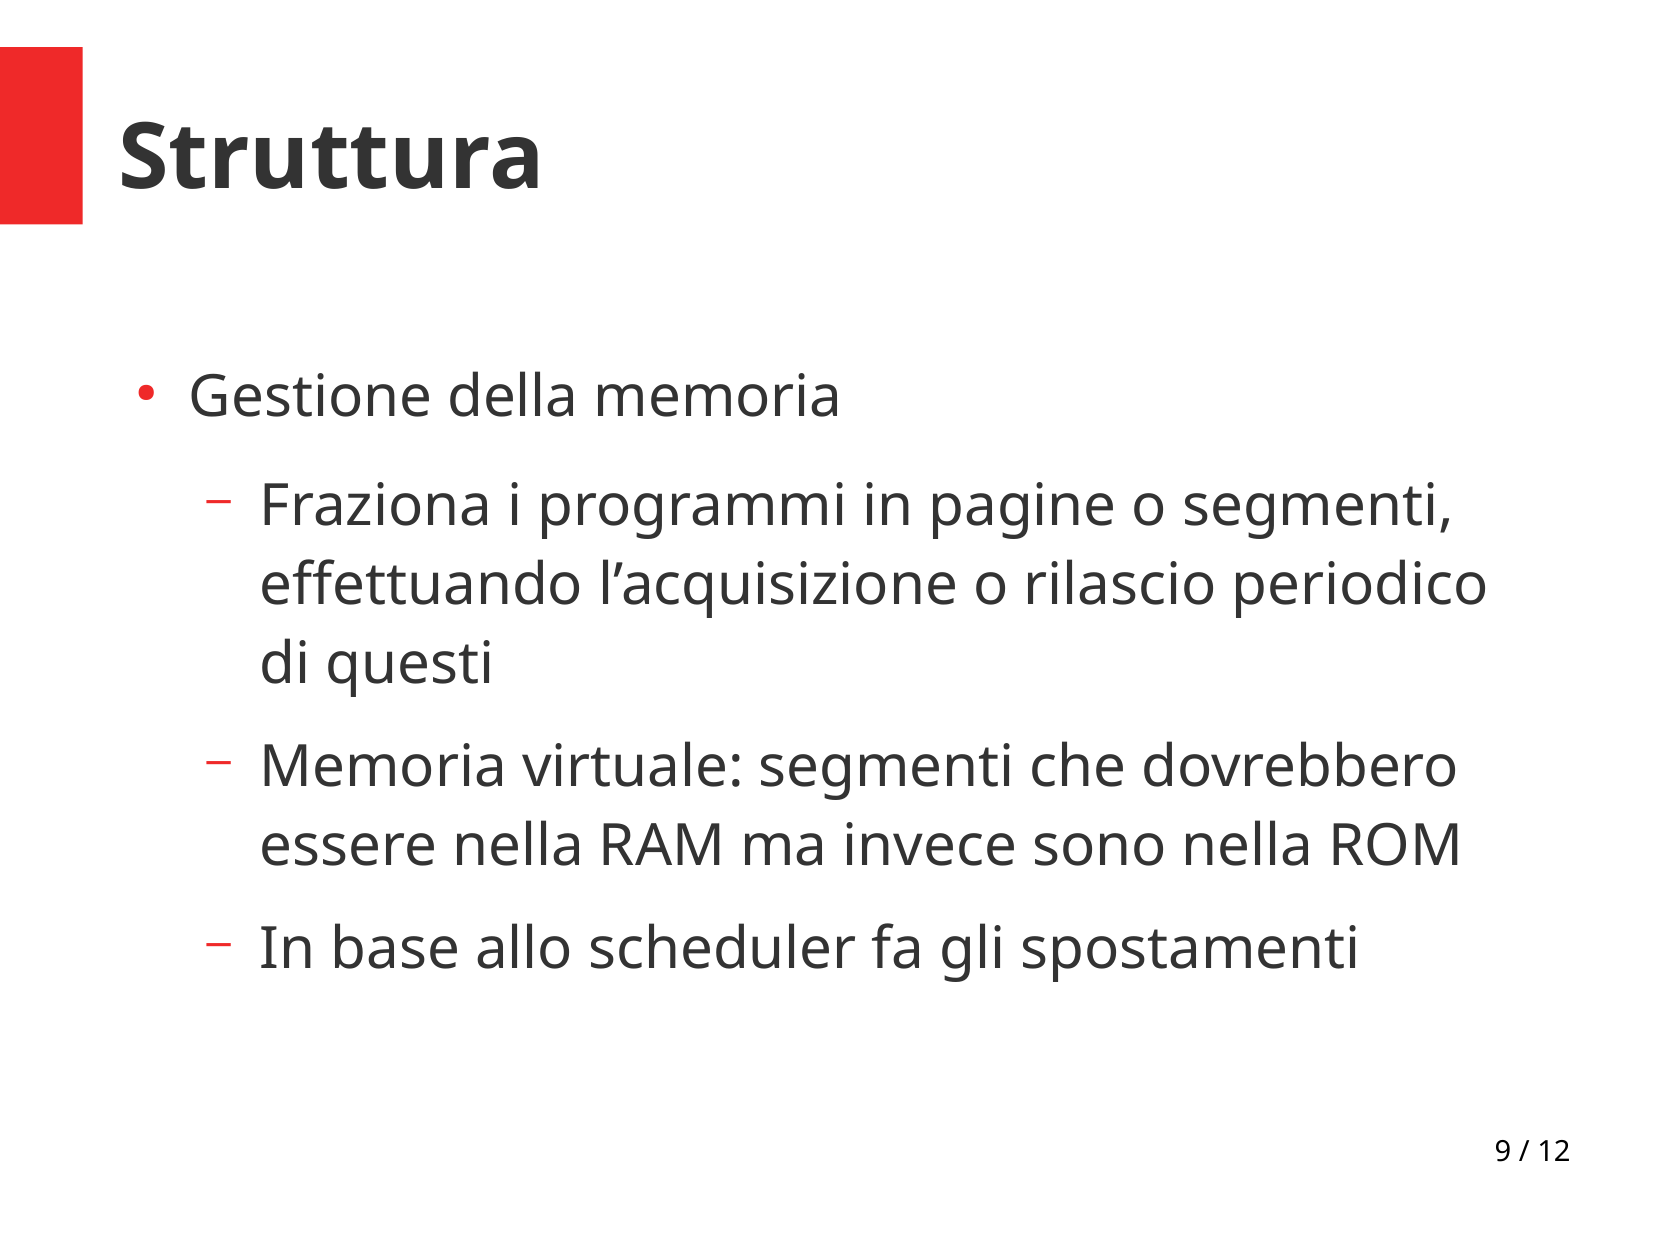

# Struttura
Gestione della memoria
Fraziona i programmi in pagine o segmenti, effettuando l’acquisizione o rilascio periodico di questi
Memoria virtuale: segmenti che dovrebbero essere nella RAM ma invece sono nella ROM
In base allo scheduler fa gli spostamenti
9